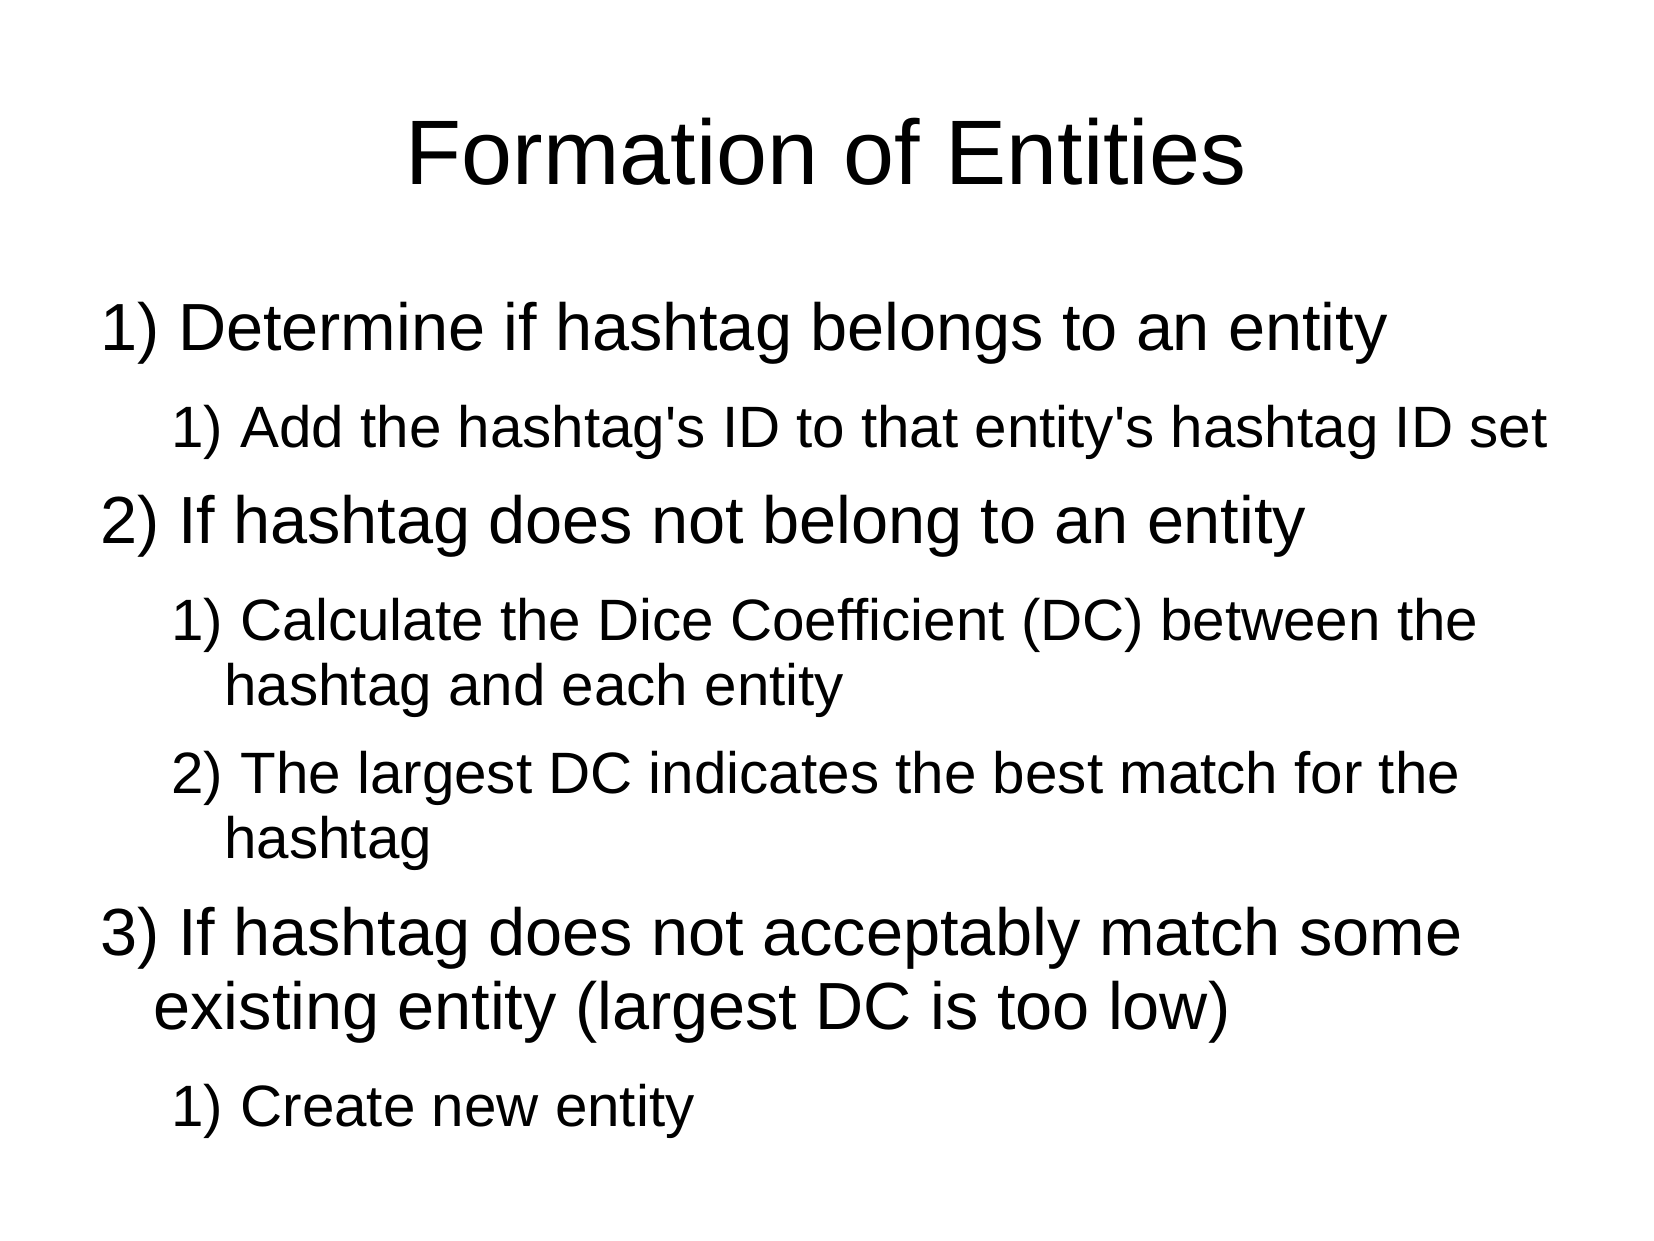

# Formation of Entities
 Determine if hashtag belongs to an entity
 Add the hashtag's ID to that entity's hashtag ID set
 If hashtag does not belong to an entity
 Calculate the Dice Coefficient (DC) between the hashtag and each entity
 The largest DC indicates the best match for the hashtag
 If hashtag does not acceptably match some existing entity (largest DC is too low)
 Create new entity